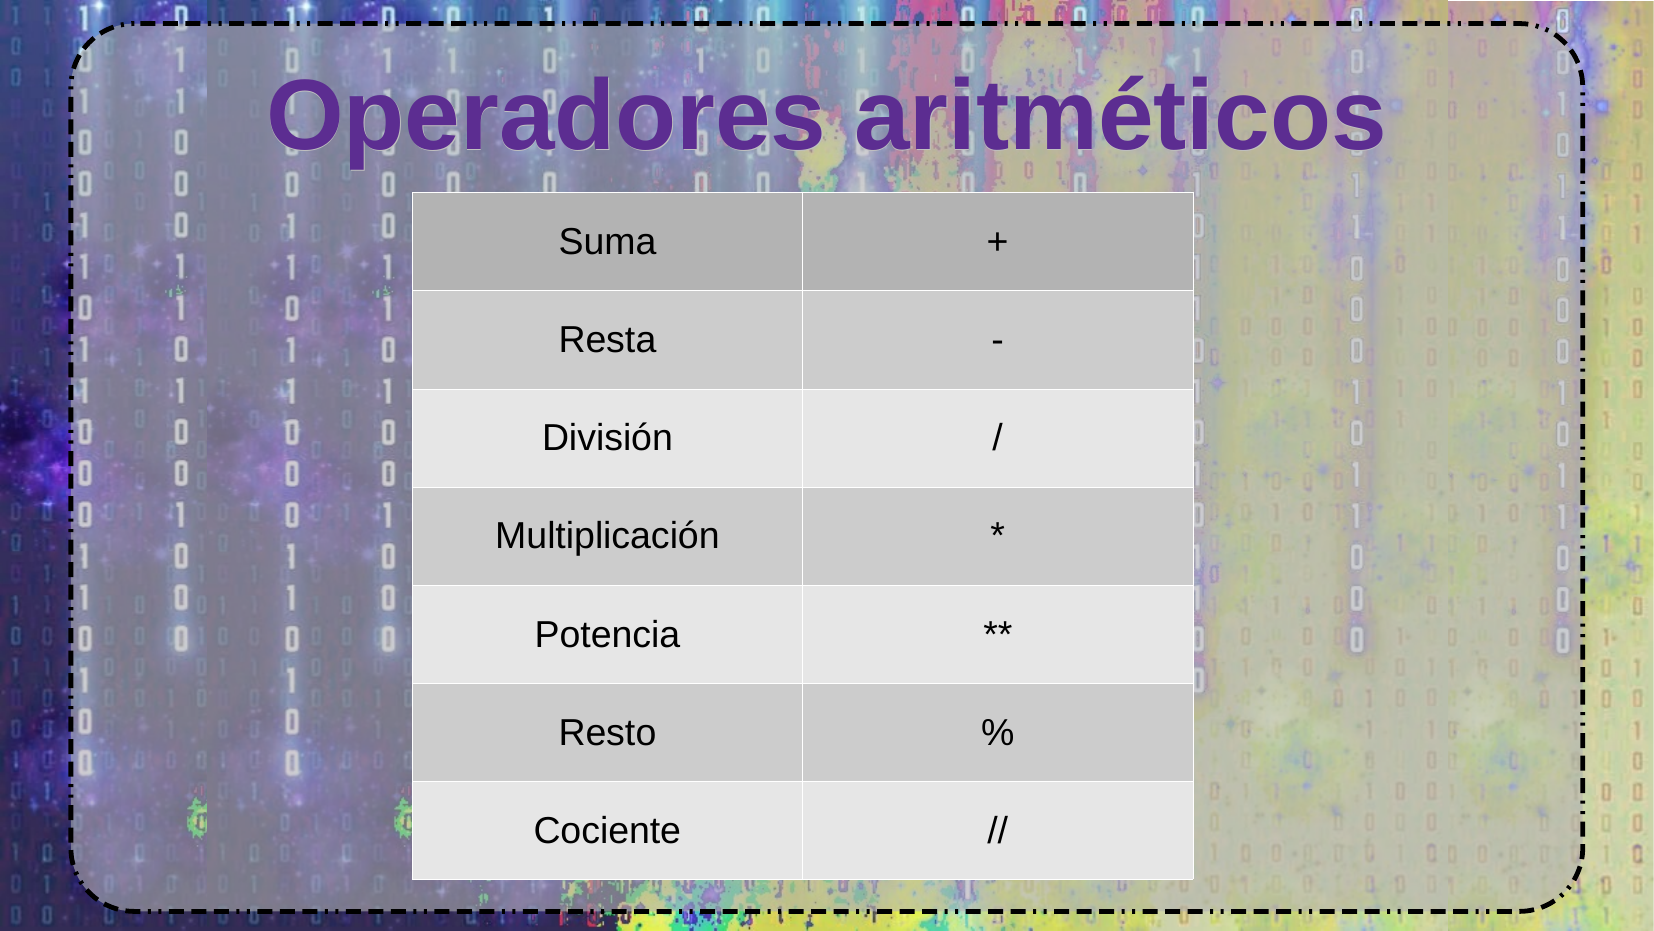

# Operadores aritméticos
| Suma | + |
| --- | --- |
| Resta | - |
| División | / |
| Multiplicación | \* |
| Potencia | \*\* |
| Resto | % |
| Cociente | // |